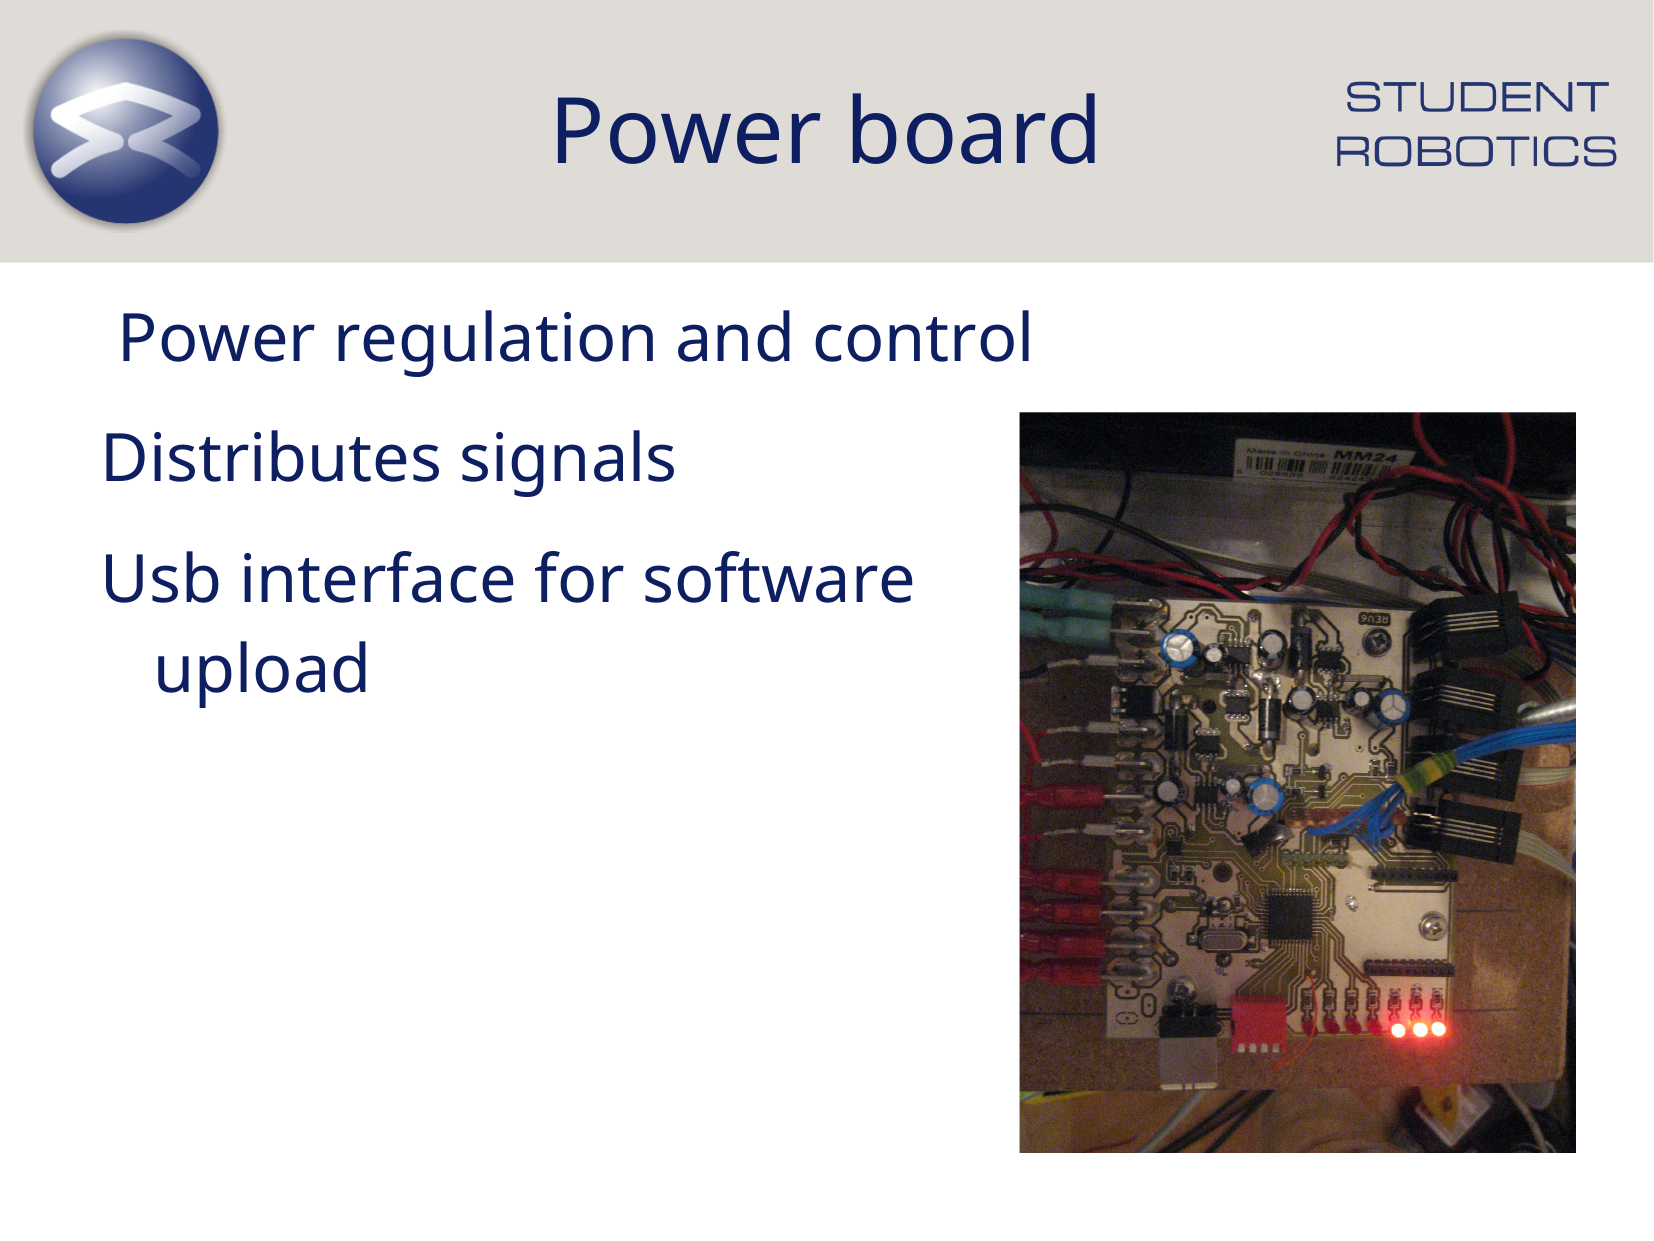

# Power board
 Power regulation and control
Distributes signals
Usb interface for software upload